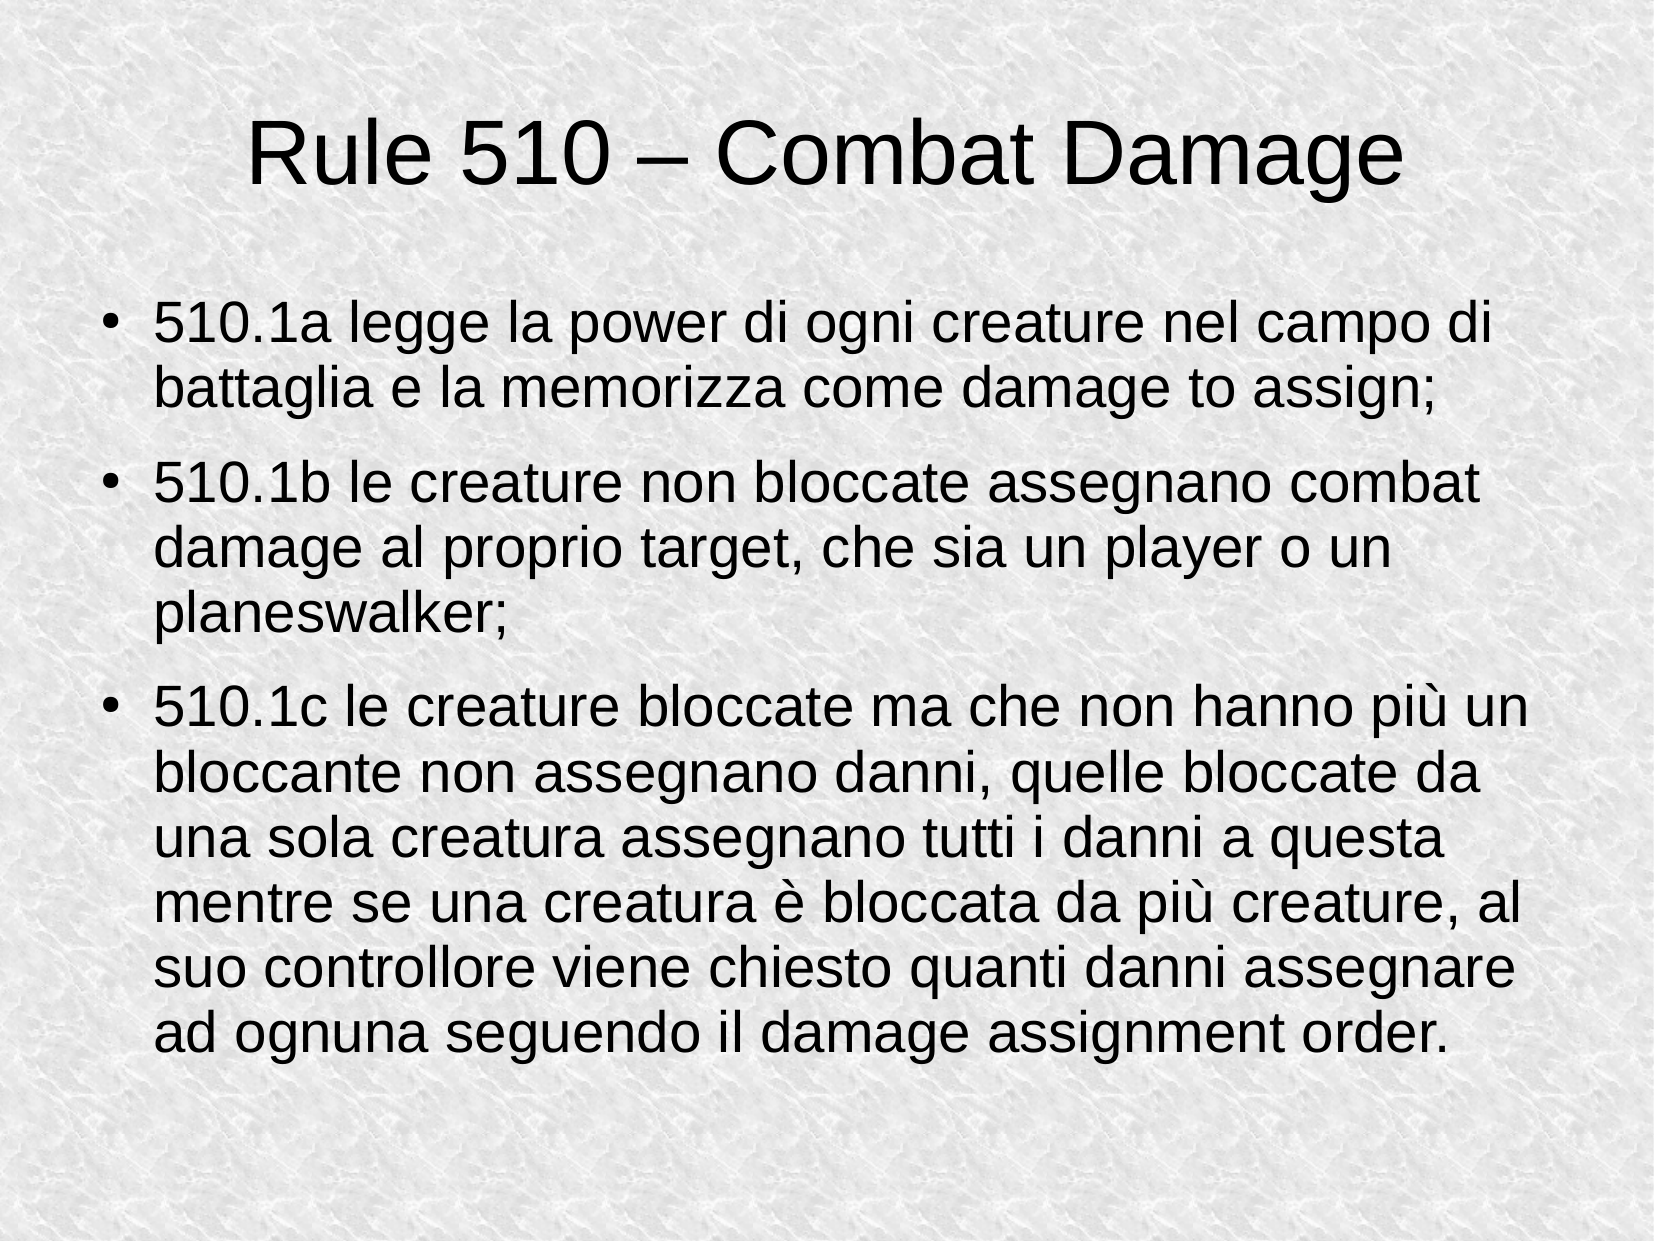

# Rule 510 – Combat Damage
510.1a legge la power di ogni creature nel campo di battaglia e la memorizza come damage to assign;
510.1b le creature non bloccate assegnano combat damage al proprio target, che sia un player o un planeswalker;
510.1c le creature bloccate ma che non hanno più un bloccante non assegnano danni, quelle bloccate da una sola creatura assegnano tutti i danni a questa mentre se una creatura è bloccata da più creature, al suo controllore viene chiesto quanti danni assegnare ad ognuna seguendo il damage assignment order.